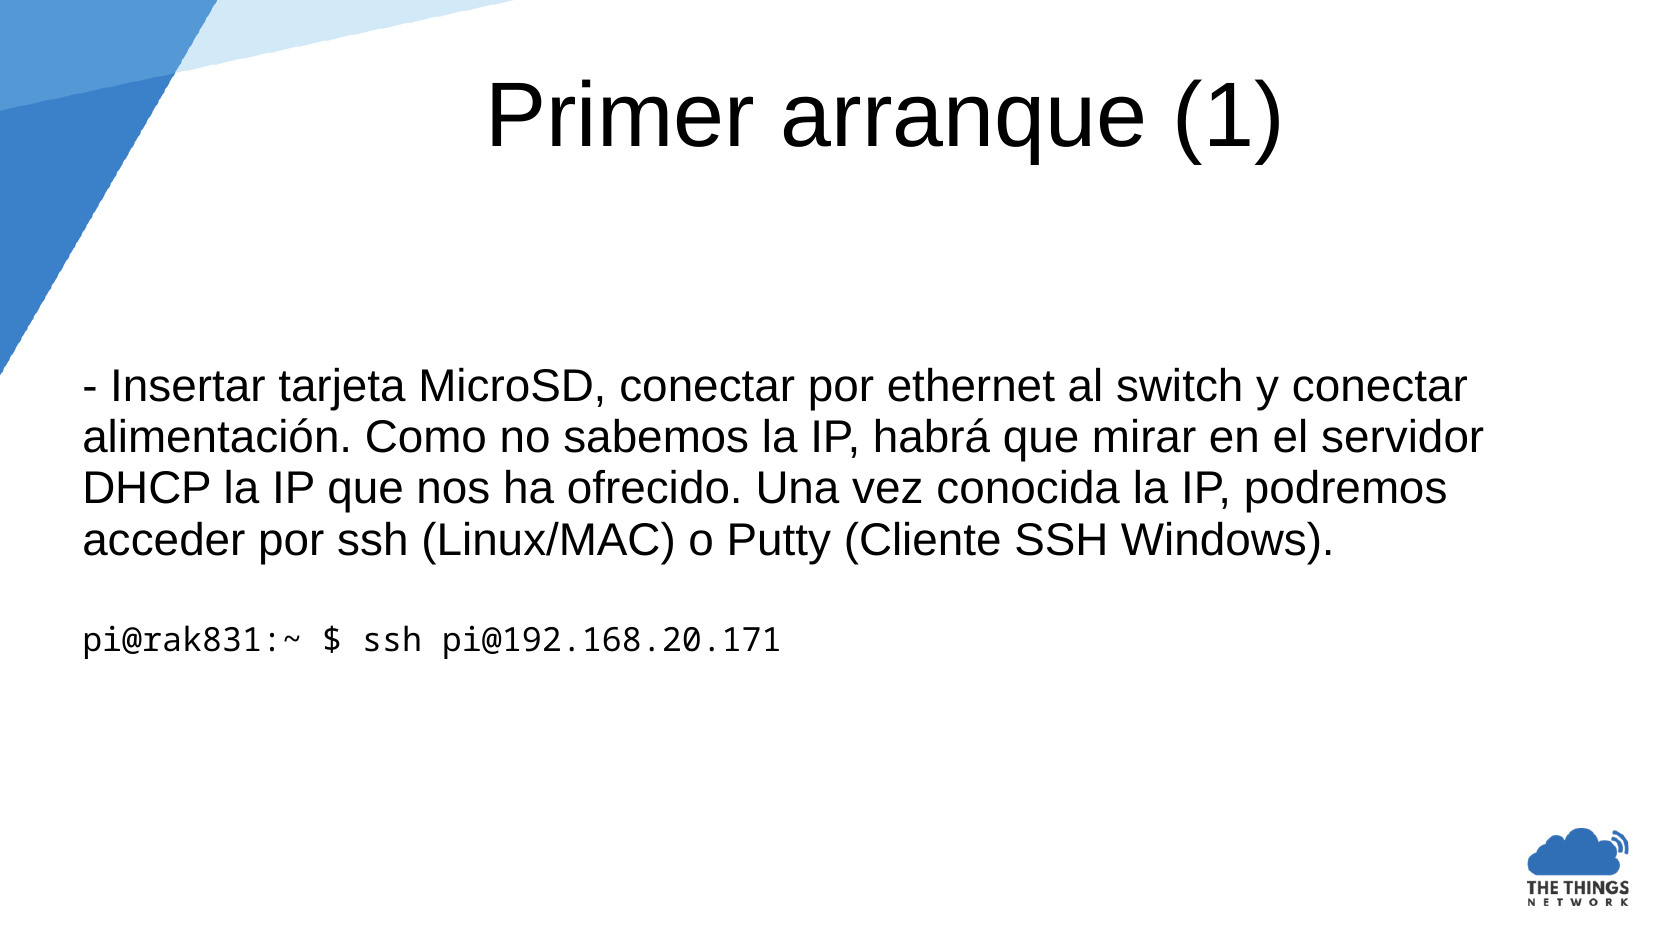

# Primer arranque (1)
- Insertar tarjeta MicroSD, conectar por ethernet al switch y conectar alimentación. Como no sabemos la IP, habrá que mirar en el servidor DHCP la IP que nos ha ofrecido. Una vez conocida la IP, podremos acceder por ssh (Linux/MAC) o Putty (Cliente SSH Windows).
pi@rak831:~ $ ssh pi@192.168.20.171